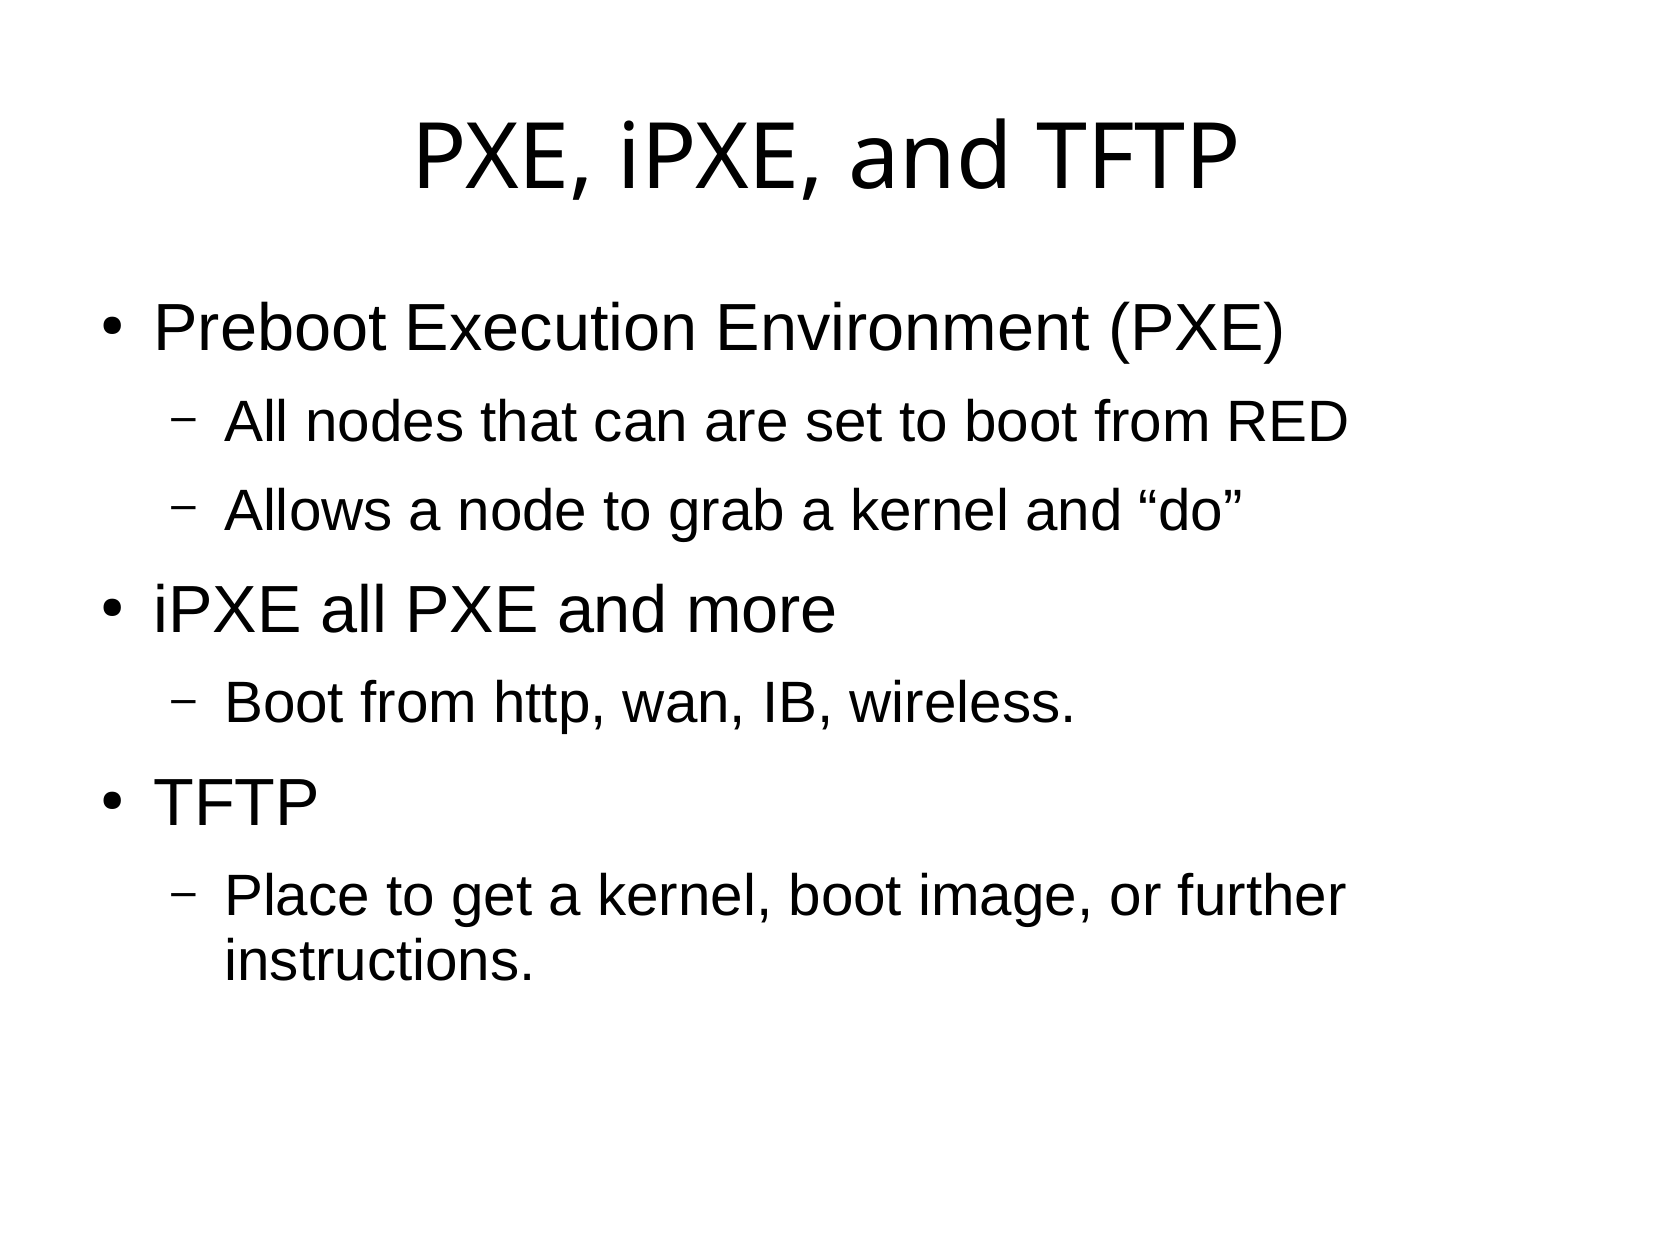

# PXE, iPXE, and TFTP
Preboot Execution Environment (PXE)
All nodes that can are set to boot from RED
Allows a node to grab a kernel and “do”
iPXE all PXE and more
Boot from http, wan, IB, wireless.
TFTP
Place to get a kernel, boot image, or further instructions.